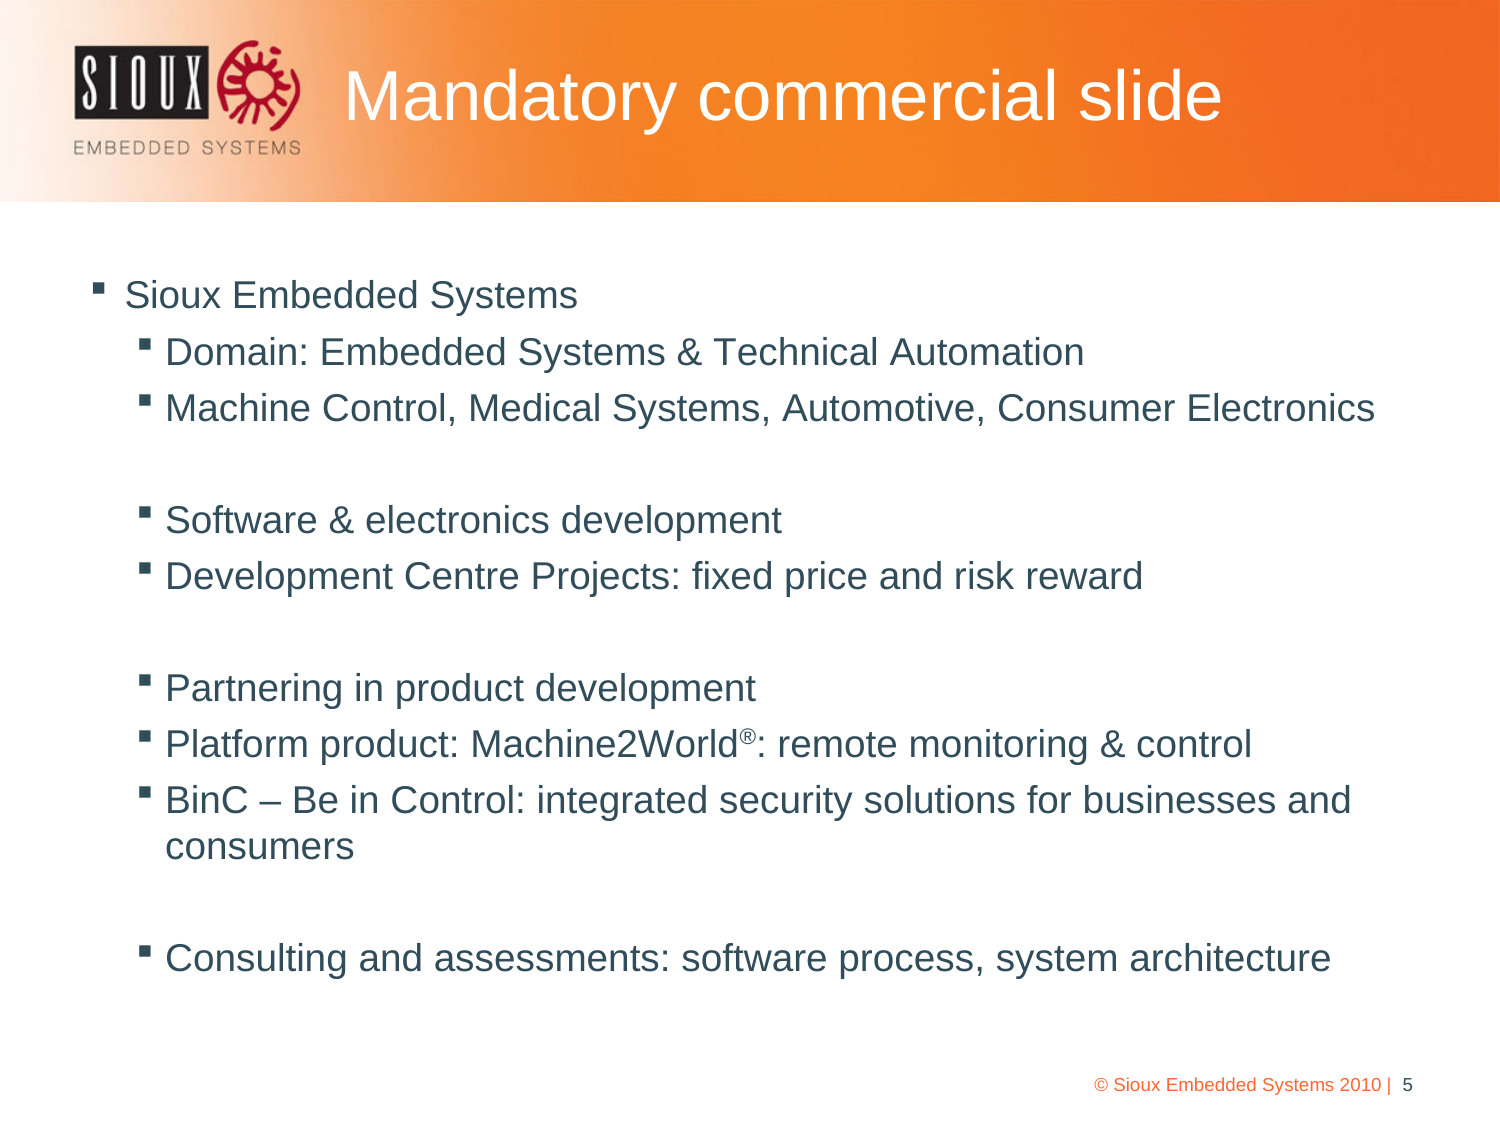

# Mandatory commercial slide
Sioux Embedded Systems
Domain: Embedded Systems & Technical Automation
Machine Control, Medical Systems, Automotive, Consumer Electronics
Software & electronics development
Development Centre Projects: fixed price and risk reward
Partnering in product development
Platform product: Machine2World®: remote monitoring & control
BinC – Be in Control: integrated security solutions for businesses and consumers
Consulting and assessments: software process, system architecture
5
© Sioux Embedded Systems 2010